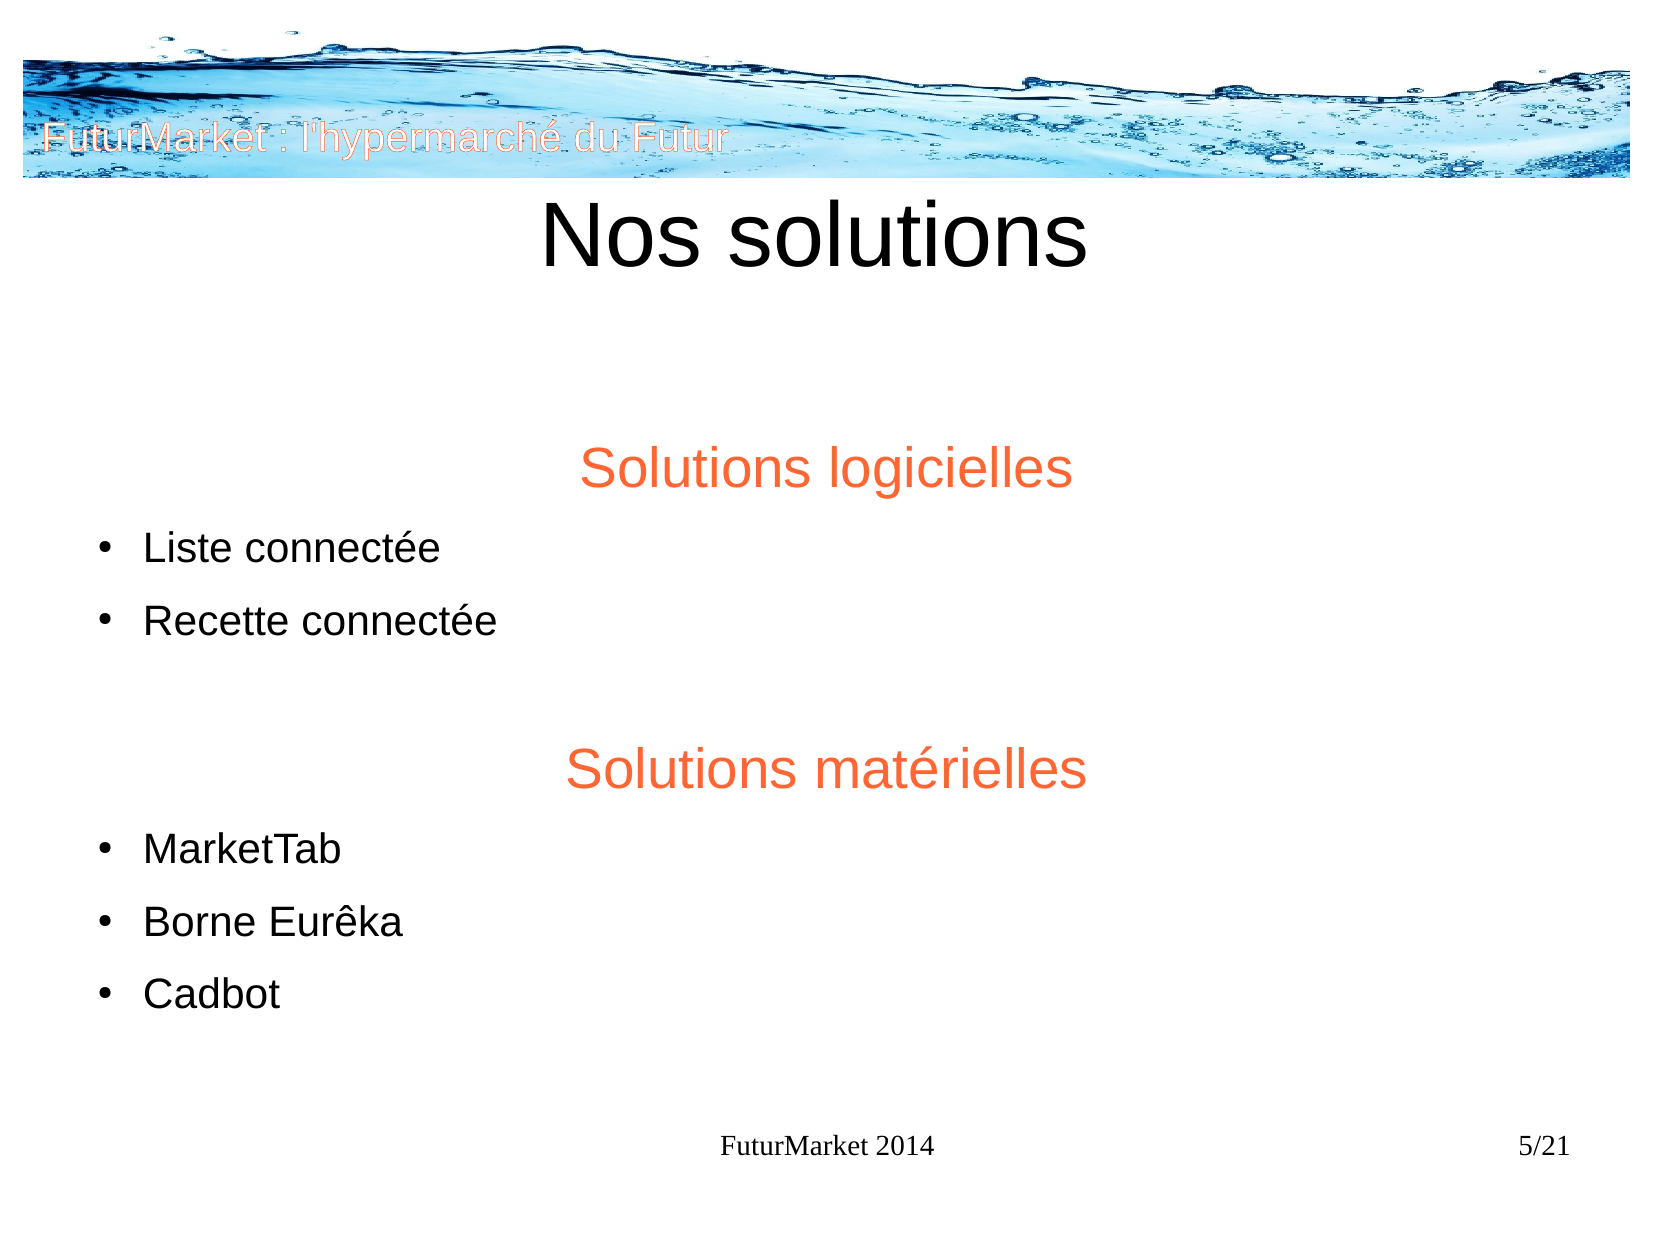

Nos solutions
# Solutions logicielles
Liste connectée
Recette connectée
Solutions matérielles
MarketTab
Borne Eurêka
Cadbot
FuturMarket 2014
5